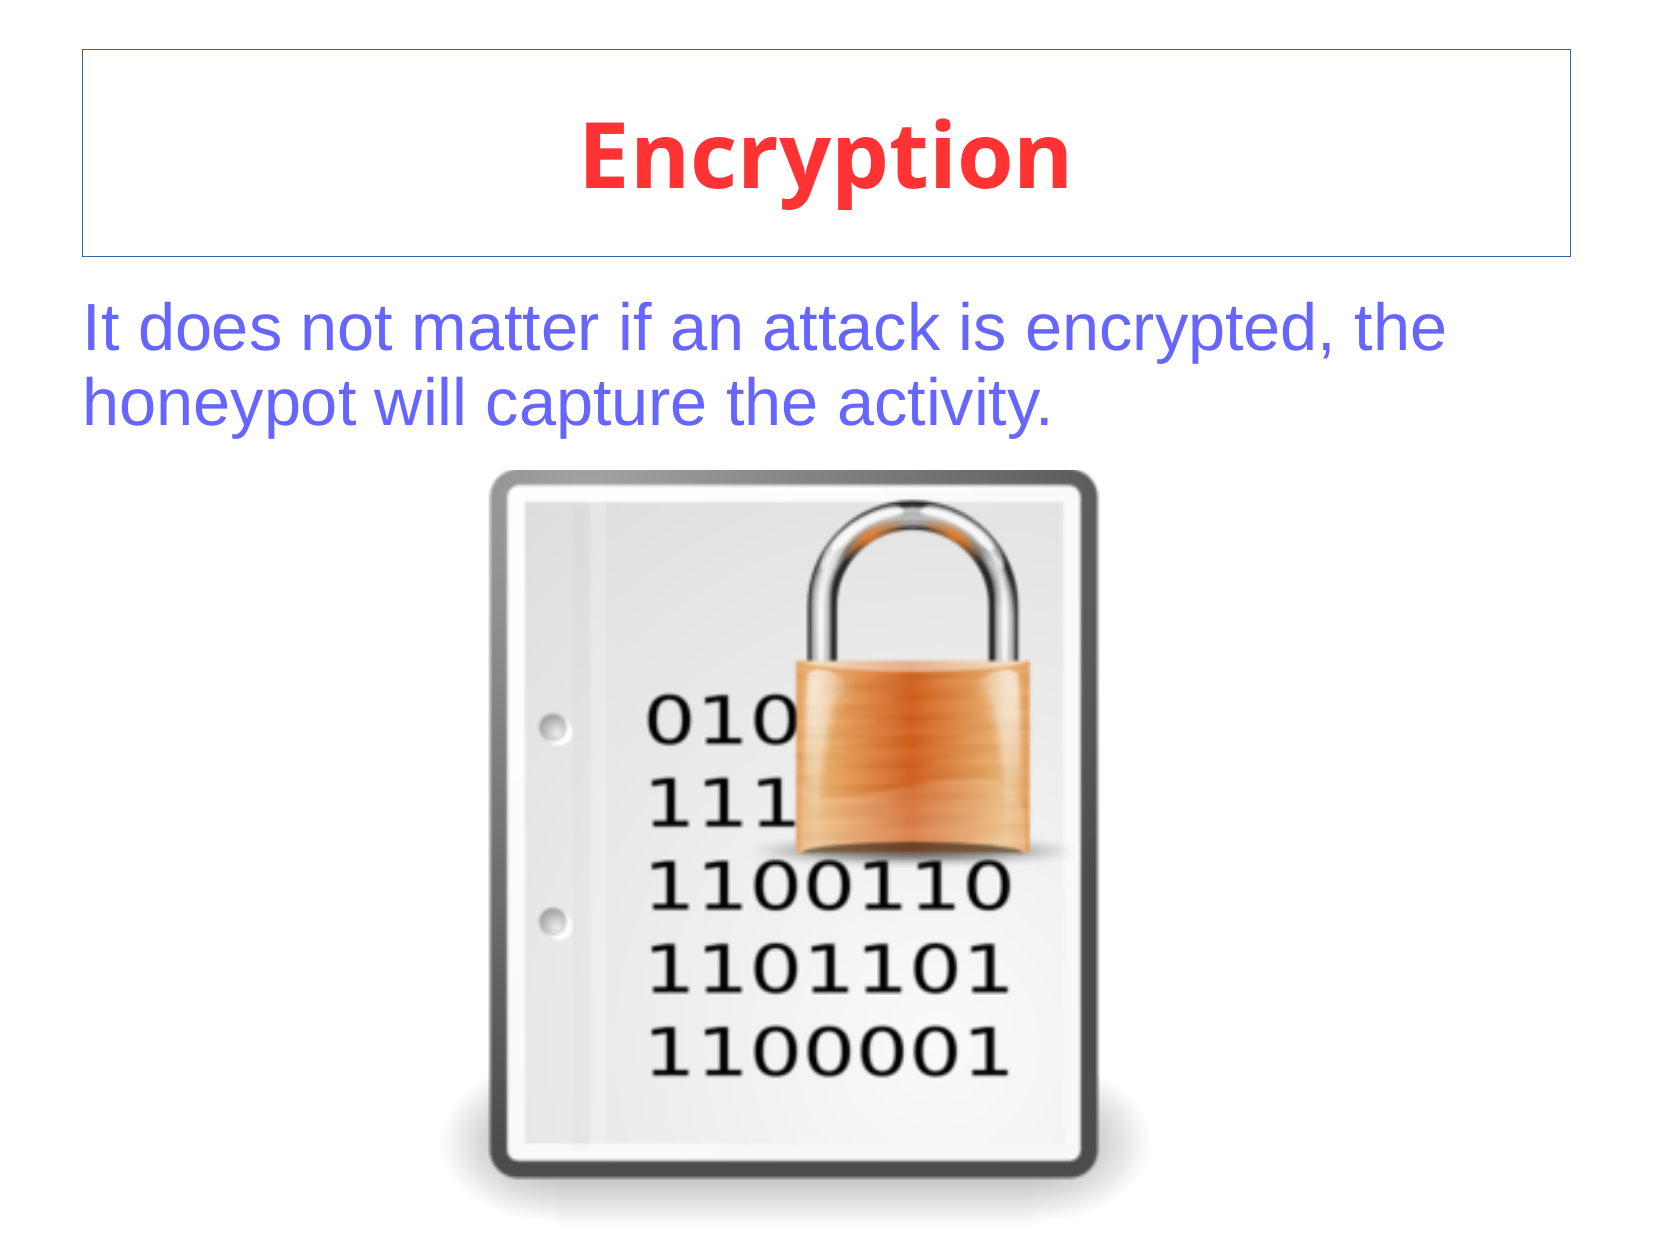

# Encryption
It does not matter if an attack is encrypted, the honeypot will capture the activity.